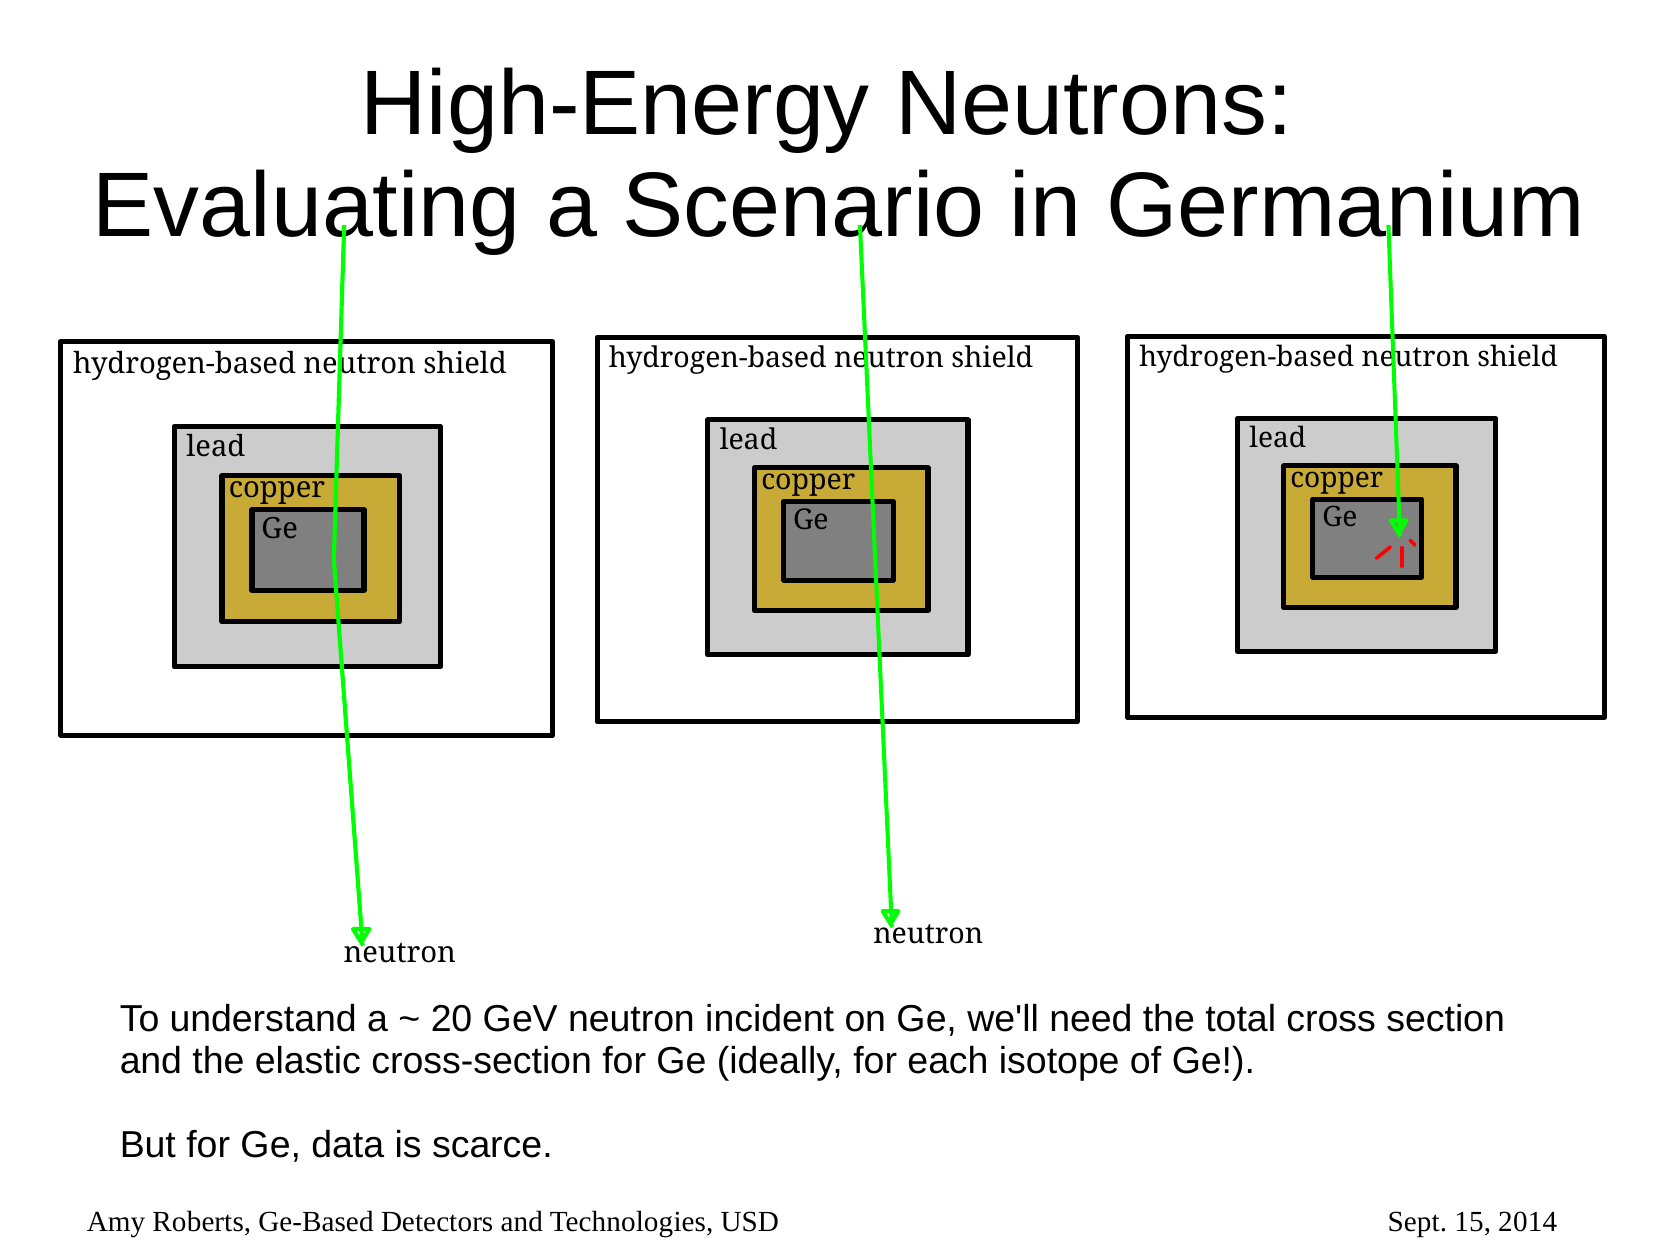

# High-Energy Neutrons: Evaluating a Scenario in Germanium
To understand a ~ 20 GeV neutron incident on Ge, we'll need the total cross section and the elastic cross-section for Ge (ideally, for each isotope of Ge!).
But for Ge, data is scarce.